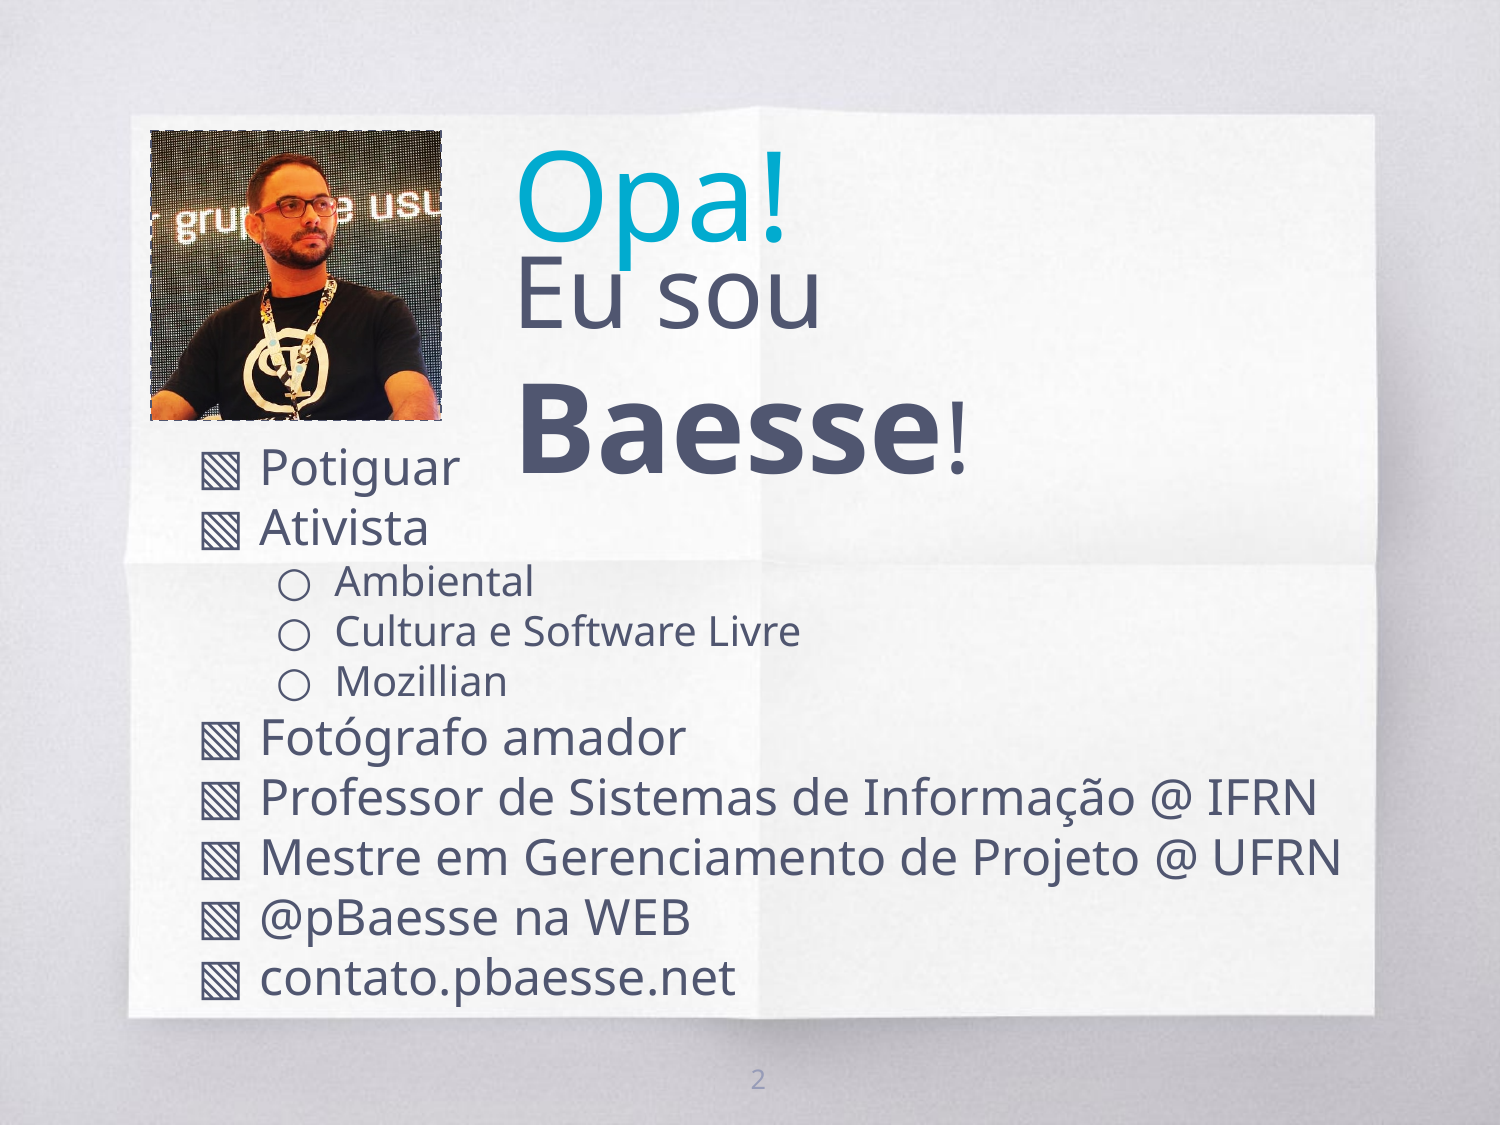

# Opa!
Eu sou Baesse!
Potiguar
Ativista
Ambiental
Cultura e Software Livre
Mozillian
Fotógrafo amador
Professor de Sistemas de Informação @ IFRN
Mestre em Gerenciamento de Projeto @ UFRN
@pBaesse na WEB
contato.pbaesse.net